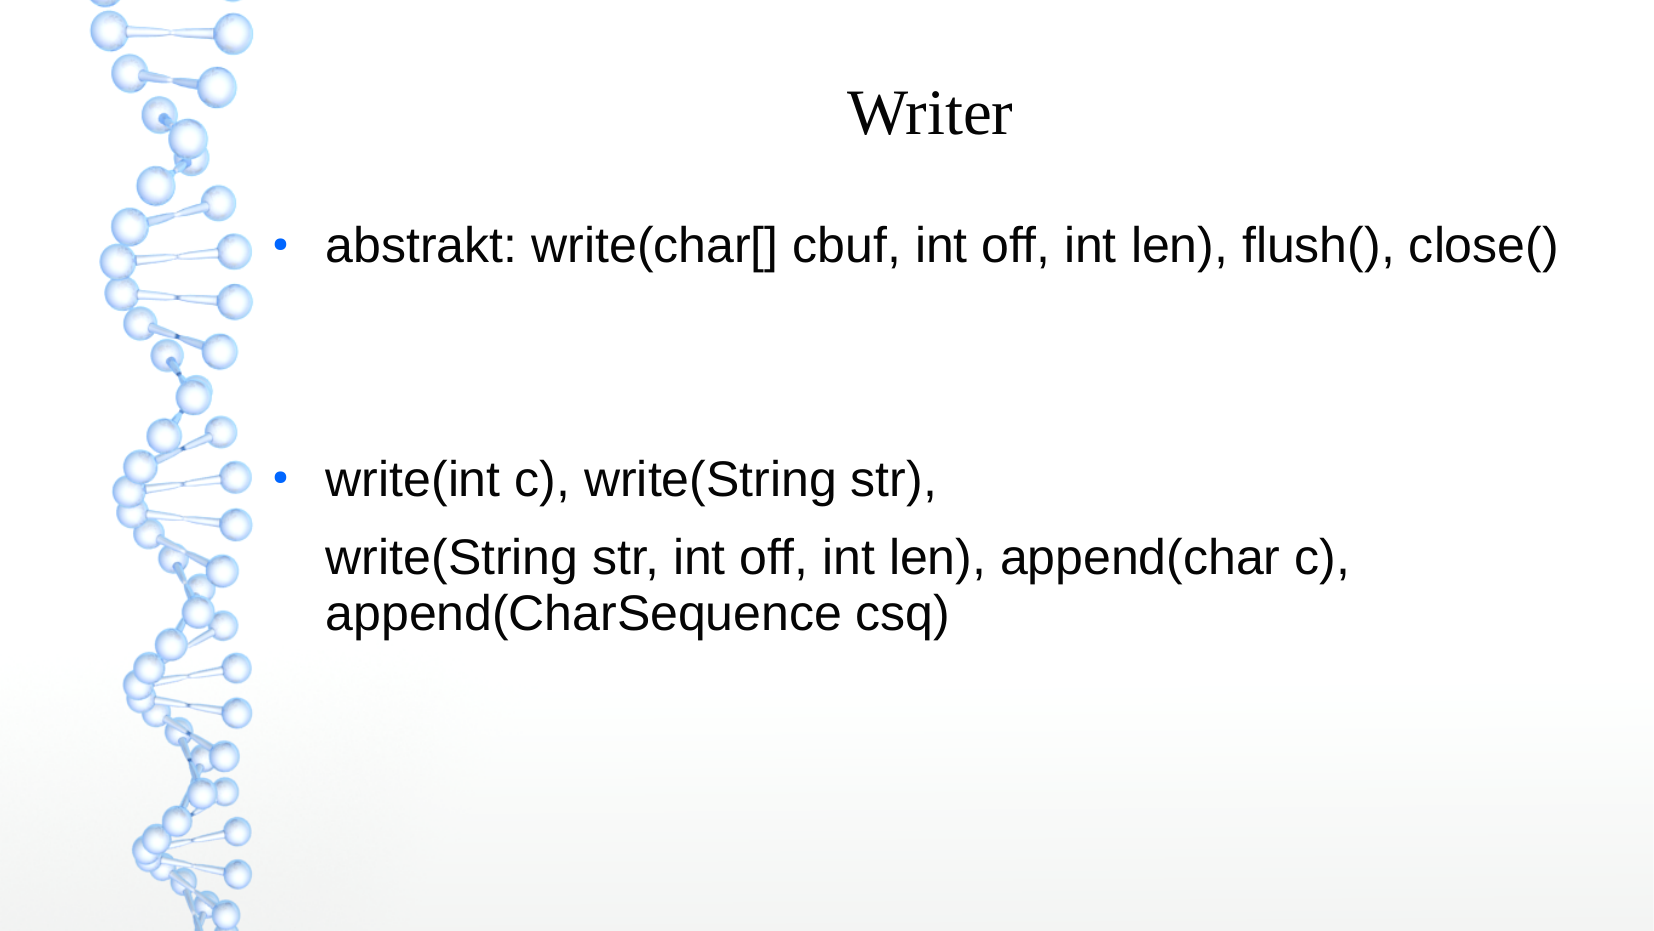

# Writer
abstrakt: write(char[] cbuf, int off, int len), flush(), close()
write(int c), write(String str),
write(String str, int off, int len), append(char c), append(CharSequence csq)